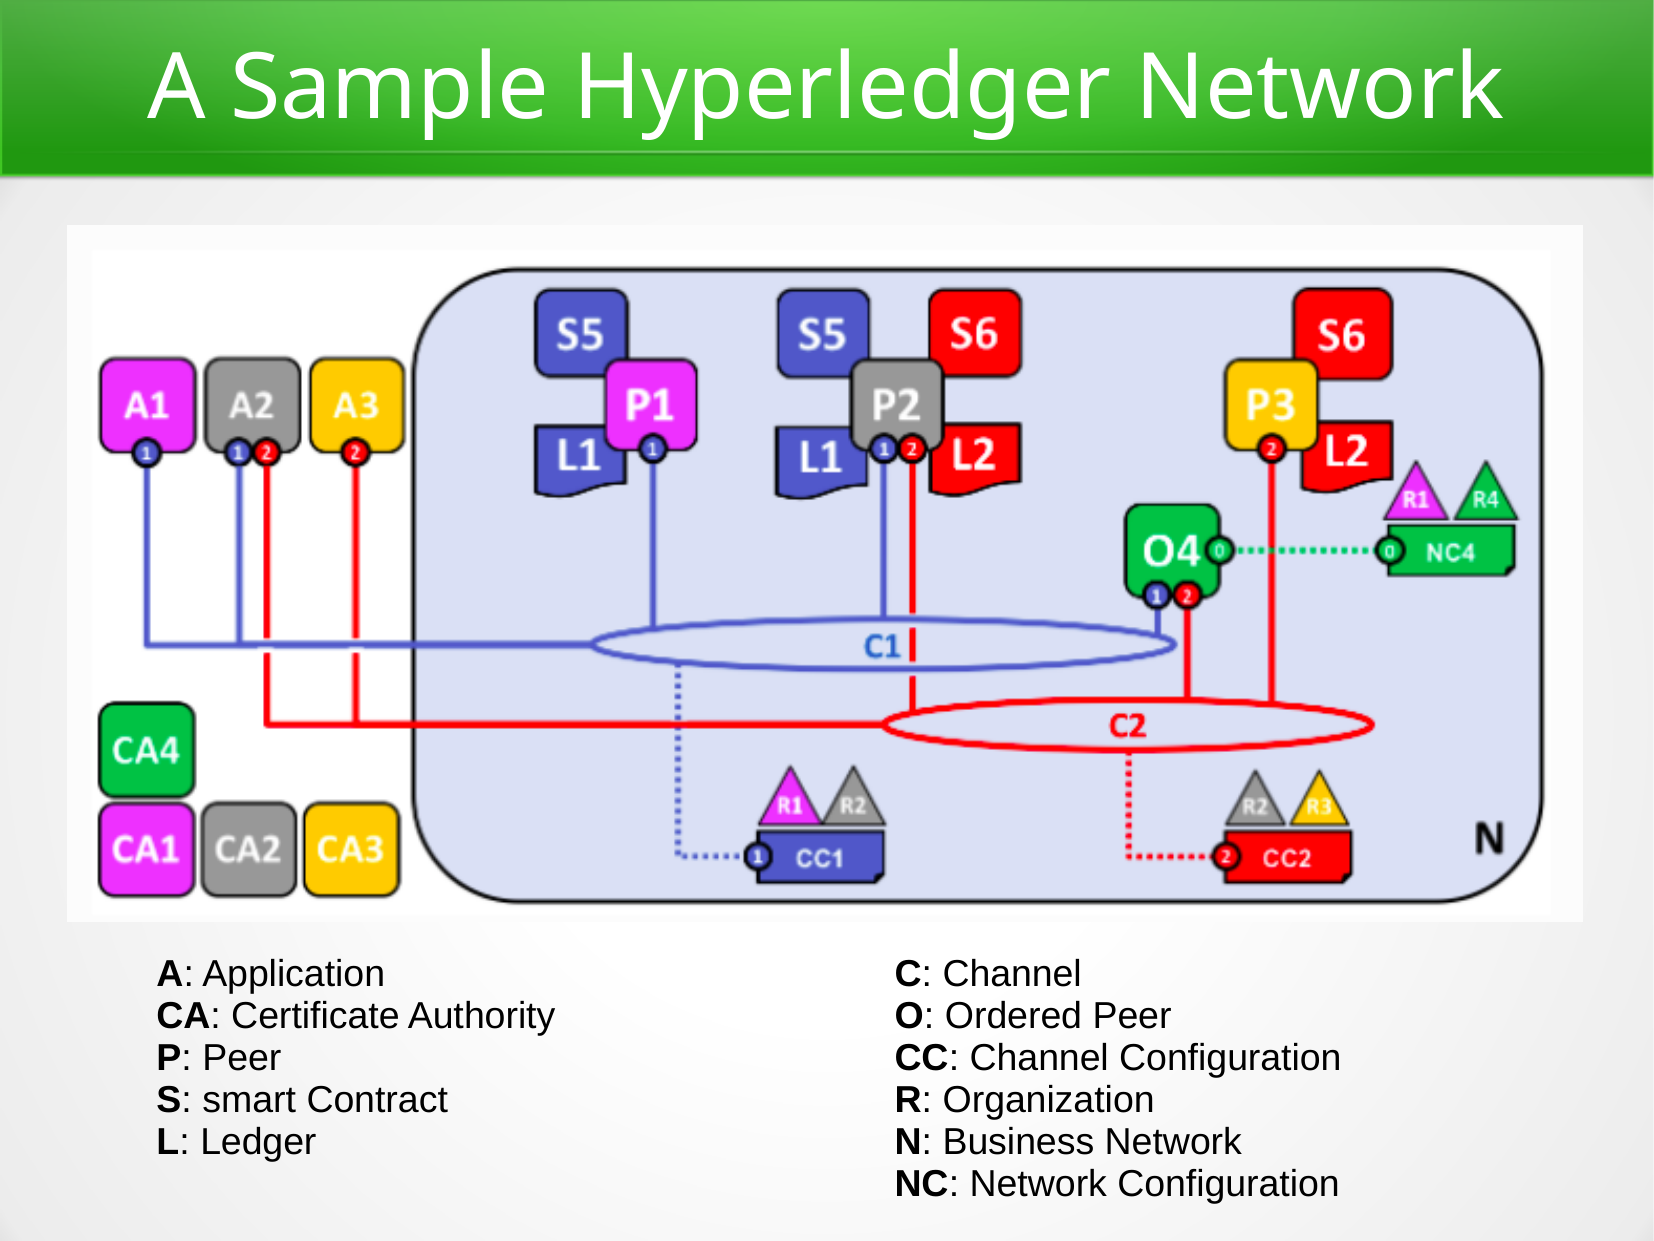

# A Sample Hyperledger Network
A: Application							C: Channel
CA: Certificate Authority					O: Ordered Peer
P: Peer									CC: Channel Configuration
S: smart Contract							R: Organization
L: Ledger								N: Business Network
										NC: Network Configuration